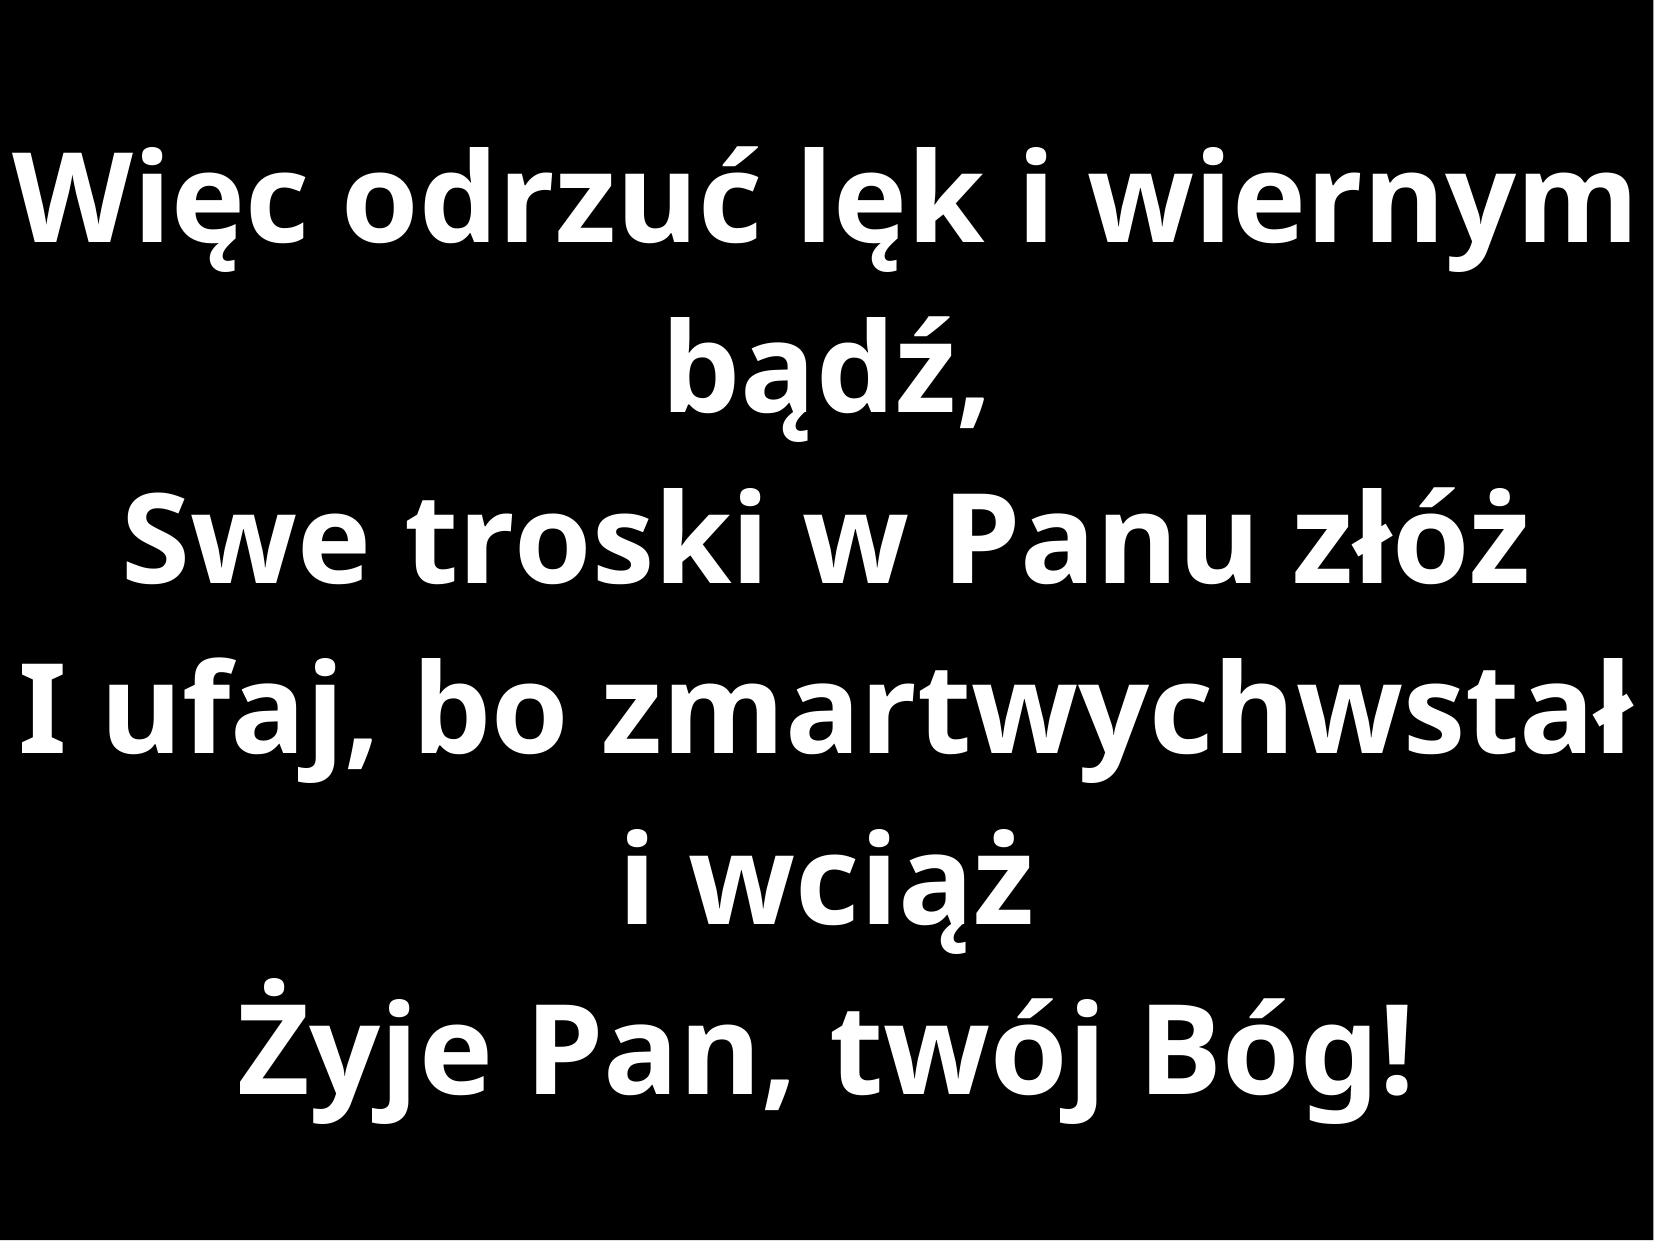

# Więc odrzuć lęk i wiernym bądź, Swe troski w Panu złóż I ufaj, bo zmartwychwstał i wciąż Żyje Pan, twój Bóg!